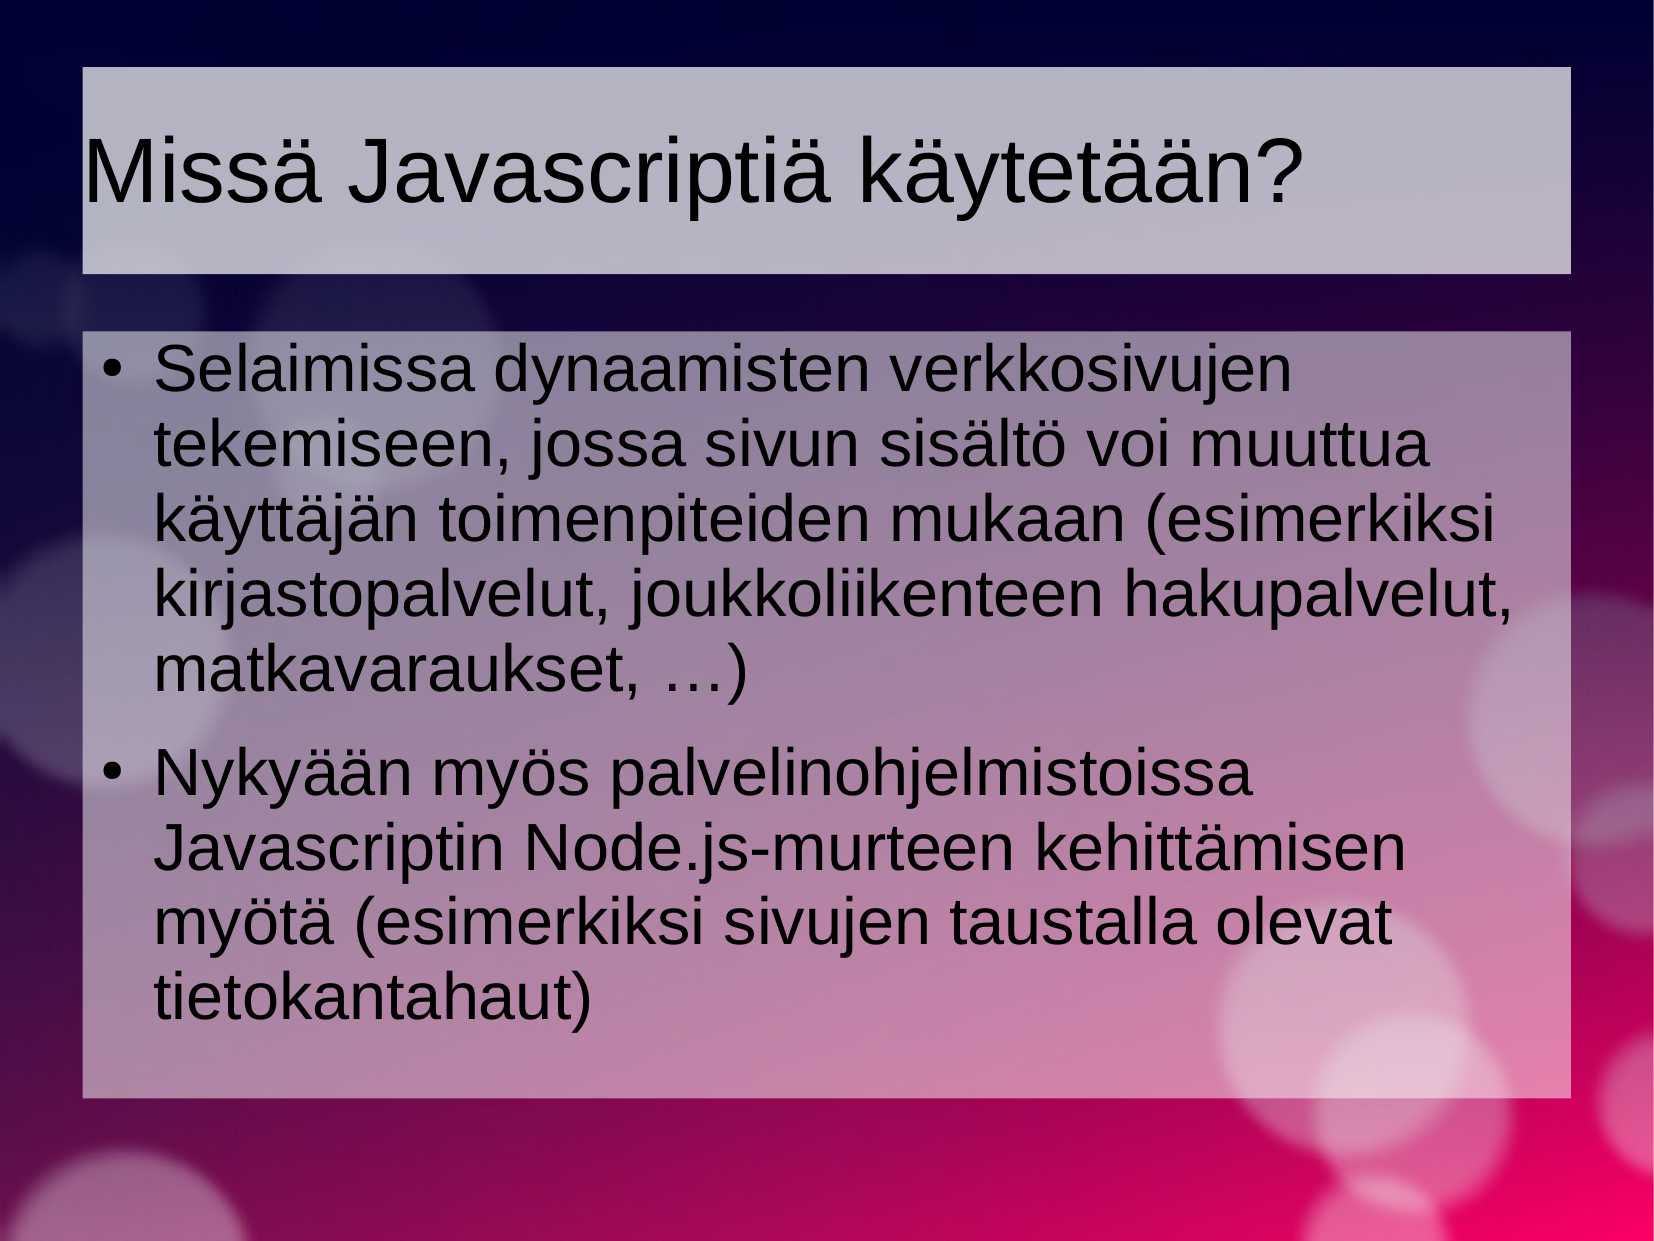

# Missä Javascriptiä käytetään?
Selaimissa dynaamisten verkkosivujen tekemiseen, jossa sivun sisältö voi muuttua käyttäjän toimenpiteiden mukaan (esimerkiksi kirjastopalvelut, joukkoliikenteen hakupalvelut, matkavaraukset, …)
Nykyään myös palvelinohjelmistoissa Javascriptin Node.js-murteen kehittämisen myötä (esimerkiksi sivujen taustalla olevat tietokantahaut)